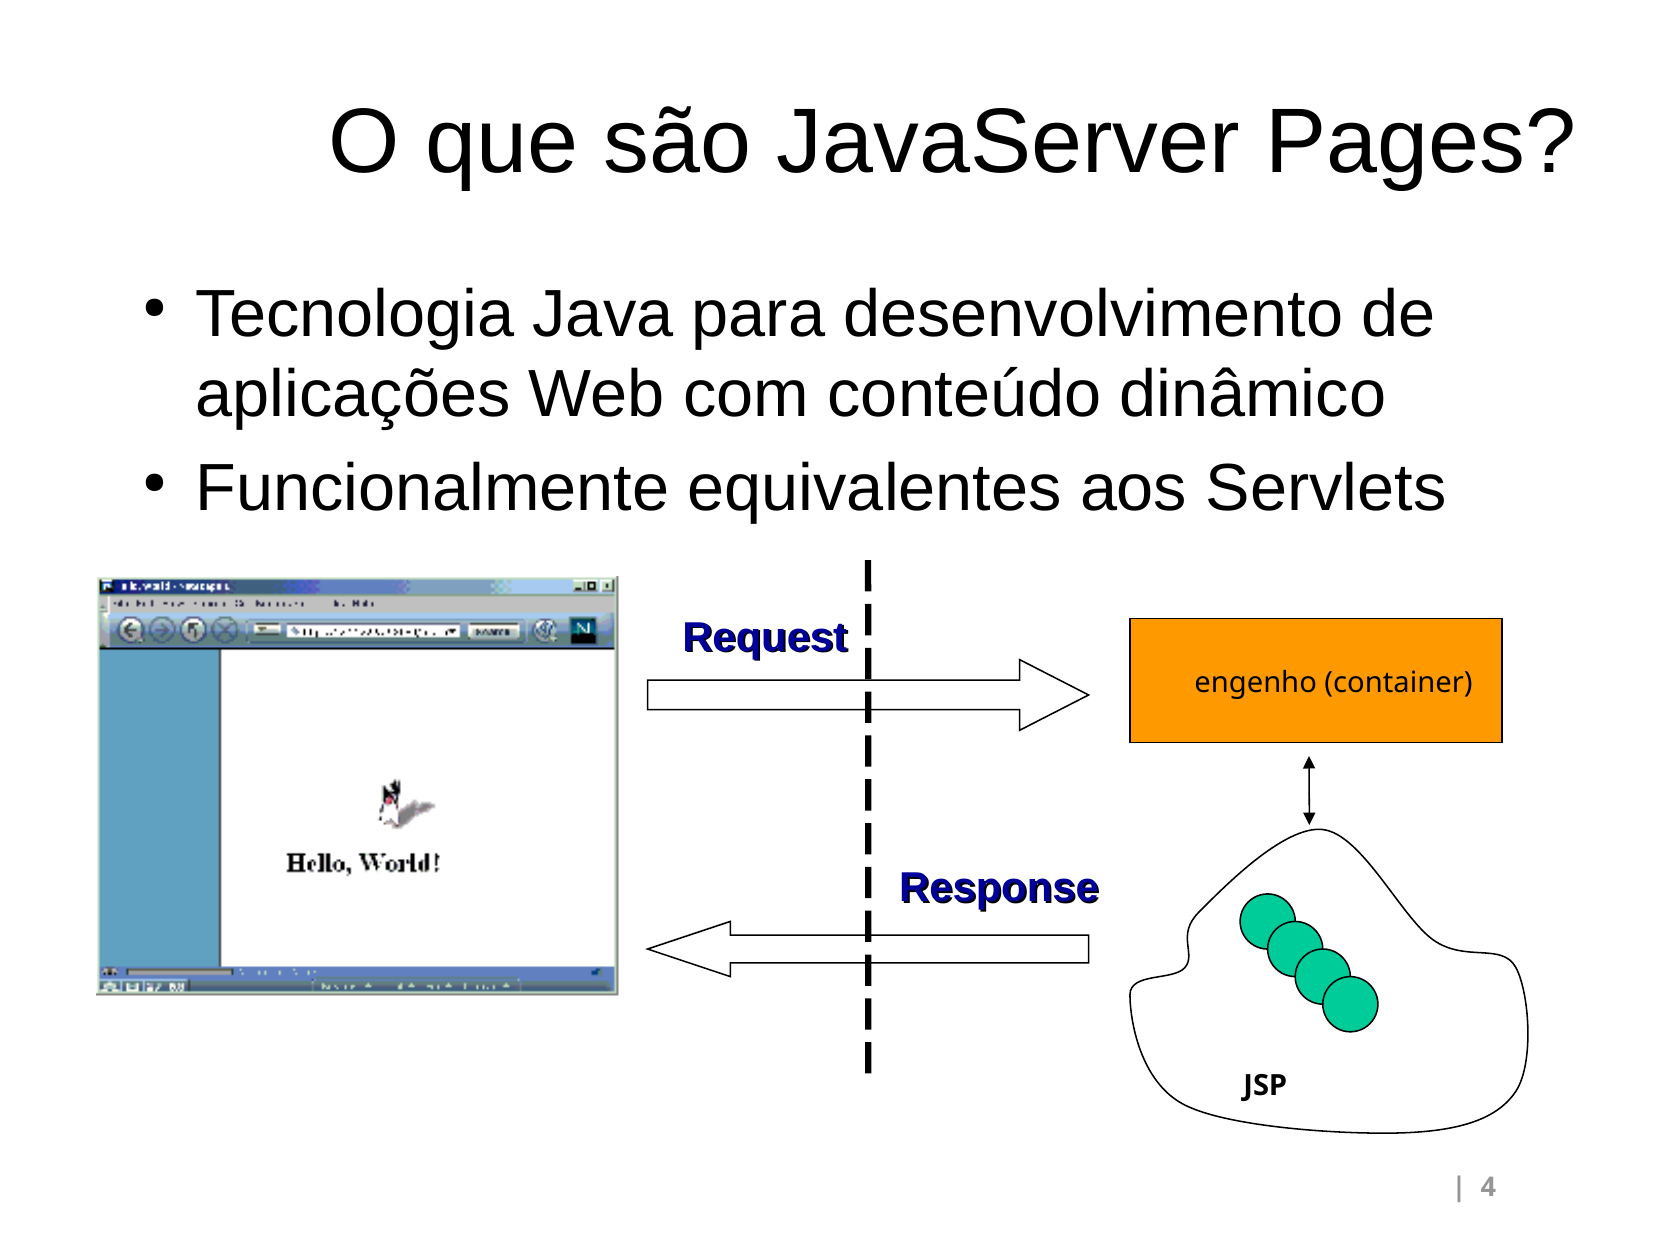

# O que são JavaServer Pages?
Tecnologia Java para desenvolvimento de aplicações Web com conteúdo dinâmico
Funcionalmente equivalentes aos Servlets
Request
engenho (container)‏
Response
JSP